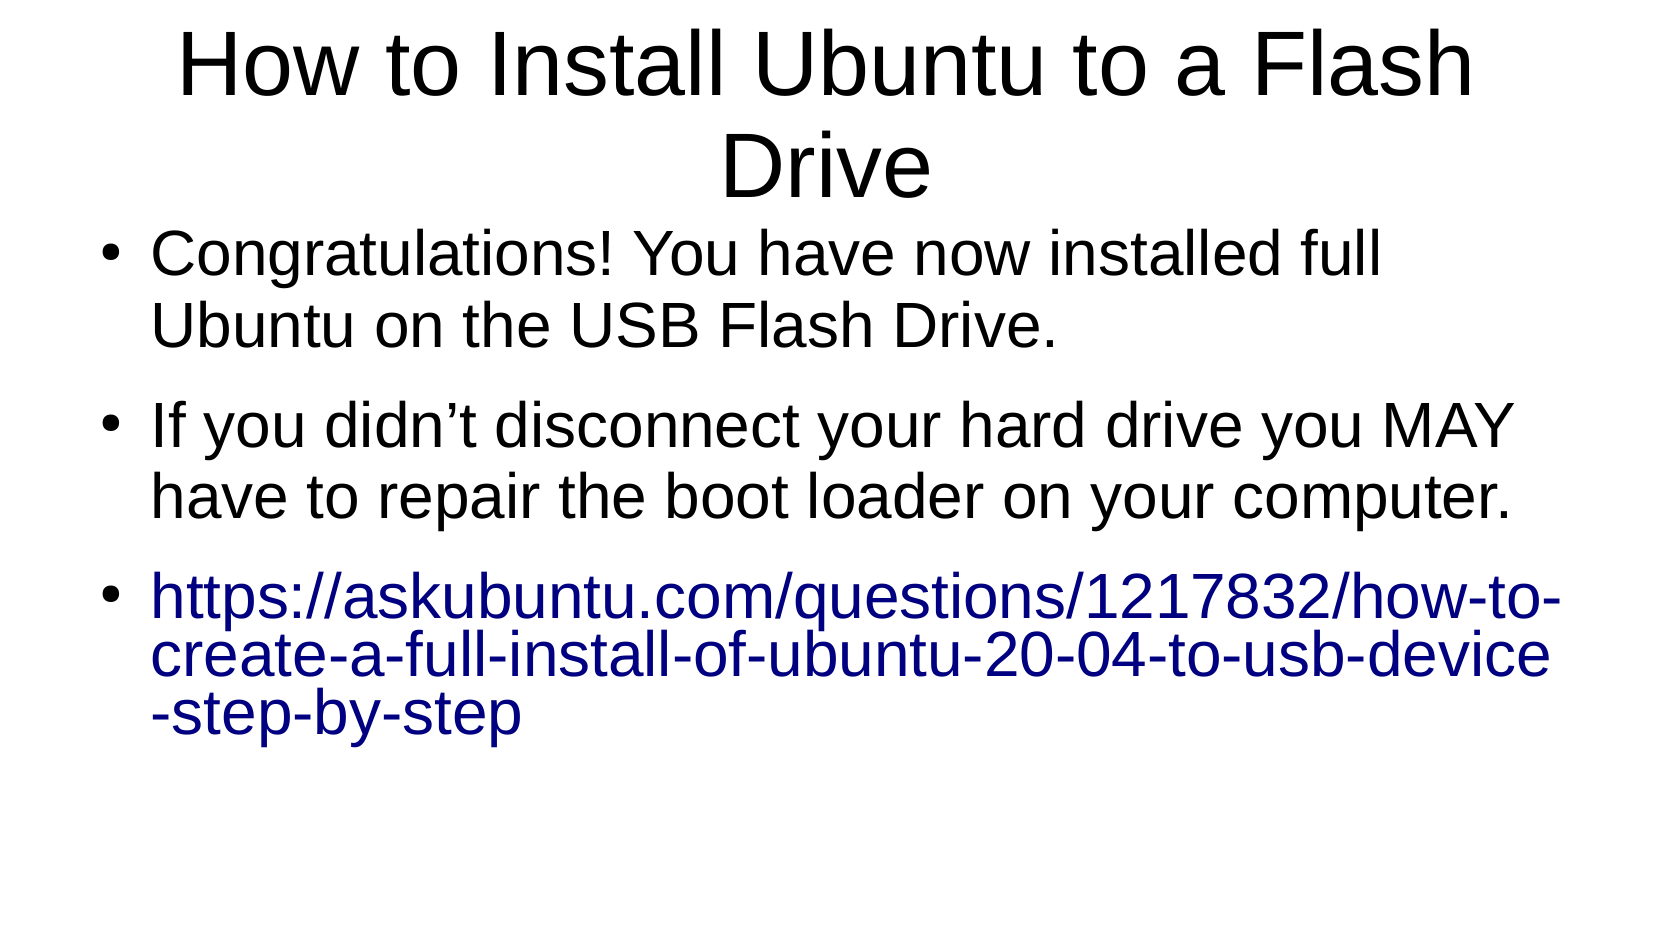

# How to Install Ubuntu to a Flash Drive
Congratulations! You have now installed full Ubuntu on the USB Flash Drive.
If you didn’t disconnect your hard drive you MAY have to repair the boot loader on your computer.
https://askubuntu.com/questions/1217832/how-to-create-a-full-install-of-ubuntu-20-04-to-usb-device-step-by-step